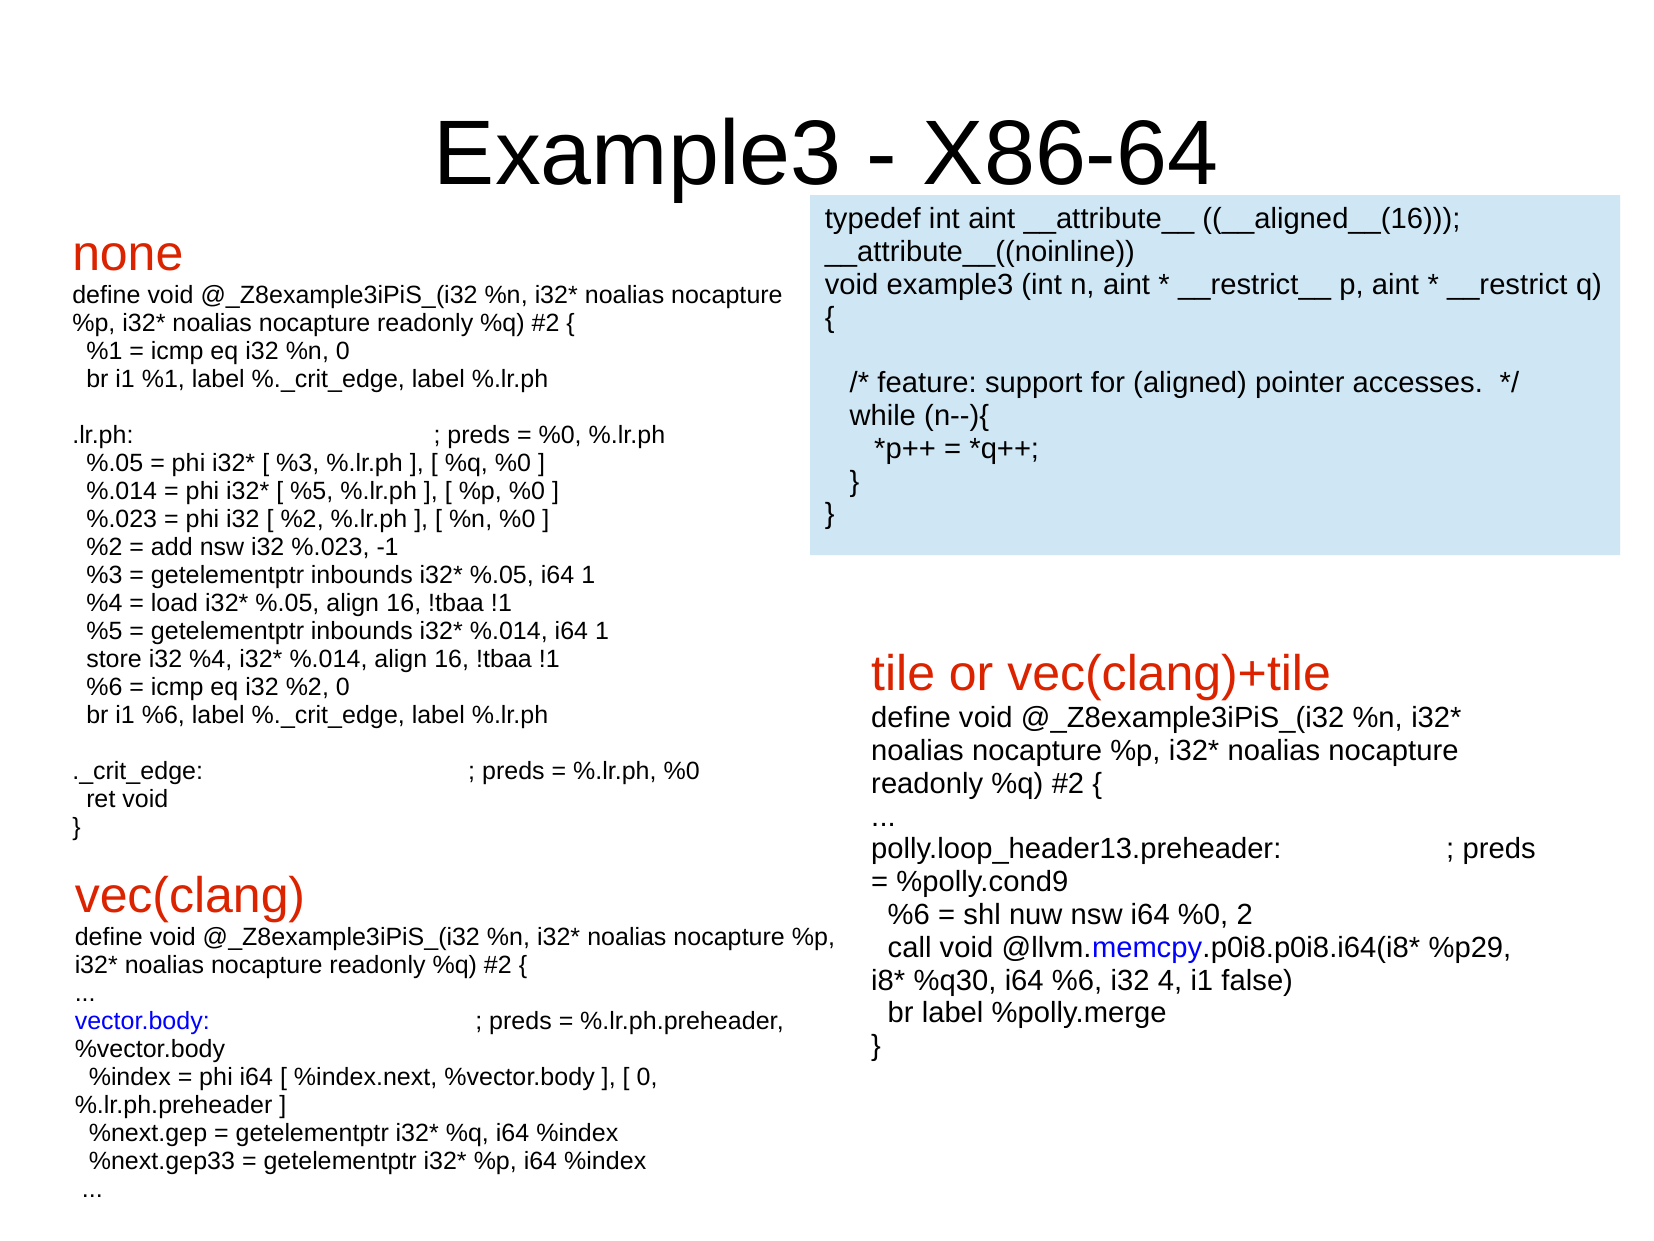

# Example3 - X86-64
typedef int aint __attribute__ ((__aligned__(16)));
__attribute__((noinline))
void example3 (int n, aint * __restrict__ p, aint * __restrict q) {
 /* feature: support for (aligned) pointer accesses. */
 while (n--){
 *p++ = *q++;
 }
}
none
define void @_Z8example3iPiS_(i32 %n, i32* noalias nocapture %p, i32* noalias nocapture readonly %q) #2 {
 %1 = icmp eq i32 %n, 0
 br i1 %1, label %._crit_edge, label %.lr.ph
.lr.ph: ; preds = %0, %.lr.ph
 %.05 = phi i32* [ %3, %.lr.ph ], [ %q, %0 ]
 %.014 = phi i32* [ %5, %.lr.ph ], [ %p, %0 ]
 %.023 = phi i32 [ %2, %.lr.ph ], [ %n, %0 ]
 %2 = add nsw i32 %.023, -1
 %3 = getelementptr inbounds i32* %.05, i64 1
 %4 = load i32* %.05, align 16, !tbaa !1
 %5 = getelementptr inbounds i32* %.014, i64 1
 store i32 %4, i32* %.014, align 16, !tbaa !1
 %6 = icmp eq i32 %2, 0
 br i1 %6, label %._crit_edge, label %.lr.ph
._crit_edge: ; preds = %.lr.ph, %0
 ret void
}
tile or vec(clang)+tile
define void @_Z8example3iPiS_(i32 %n, i32* noalias nocapture %p, i32* noalias nocapture readonly %q) #2 {
...
polly.loop_header13.preheader: ; preds = %polly.cond9
 %6 = shl nuw nsw i64 %0, 2
 call void @llvm.memcpy.p0i8.p0i8.i64(i8* %p29, i8* %q30, i64 %6, i32 4, i1 false)
 br label %polly.merge
}
vec(clang)
define void @_Z8example3iPiS_(i32 %n, i32* noalias nocapture %p, i32* noalias nocapture readonly %q) #2 {
...
vector.body: ; preds = %.lr.ph.preheader, %vector.body
 %index = phi i64 [ %index.next, %vector.body ], [ 0, %.lr.ph.preheader ]
 %next.gep = getelementptr i32* %q, i64 %index
 %next.gep33 = getelementptr i32* %p, i64 %index
 ...